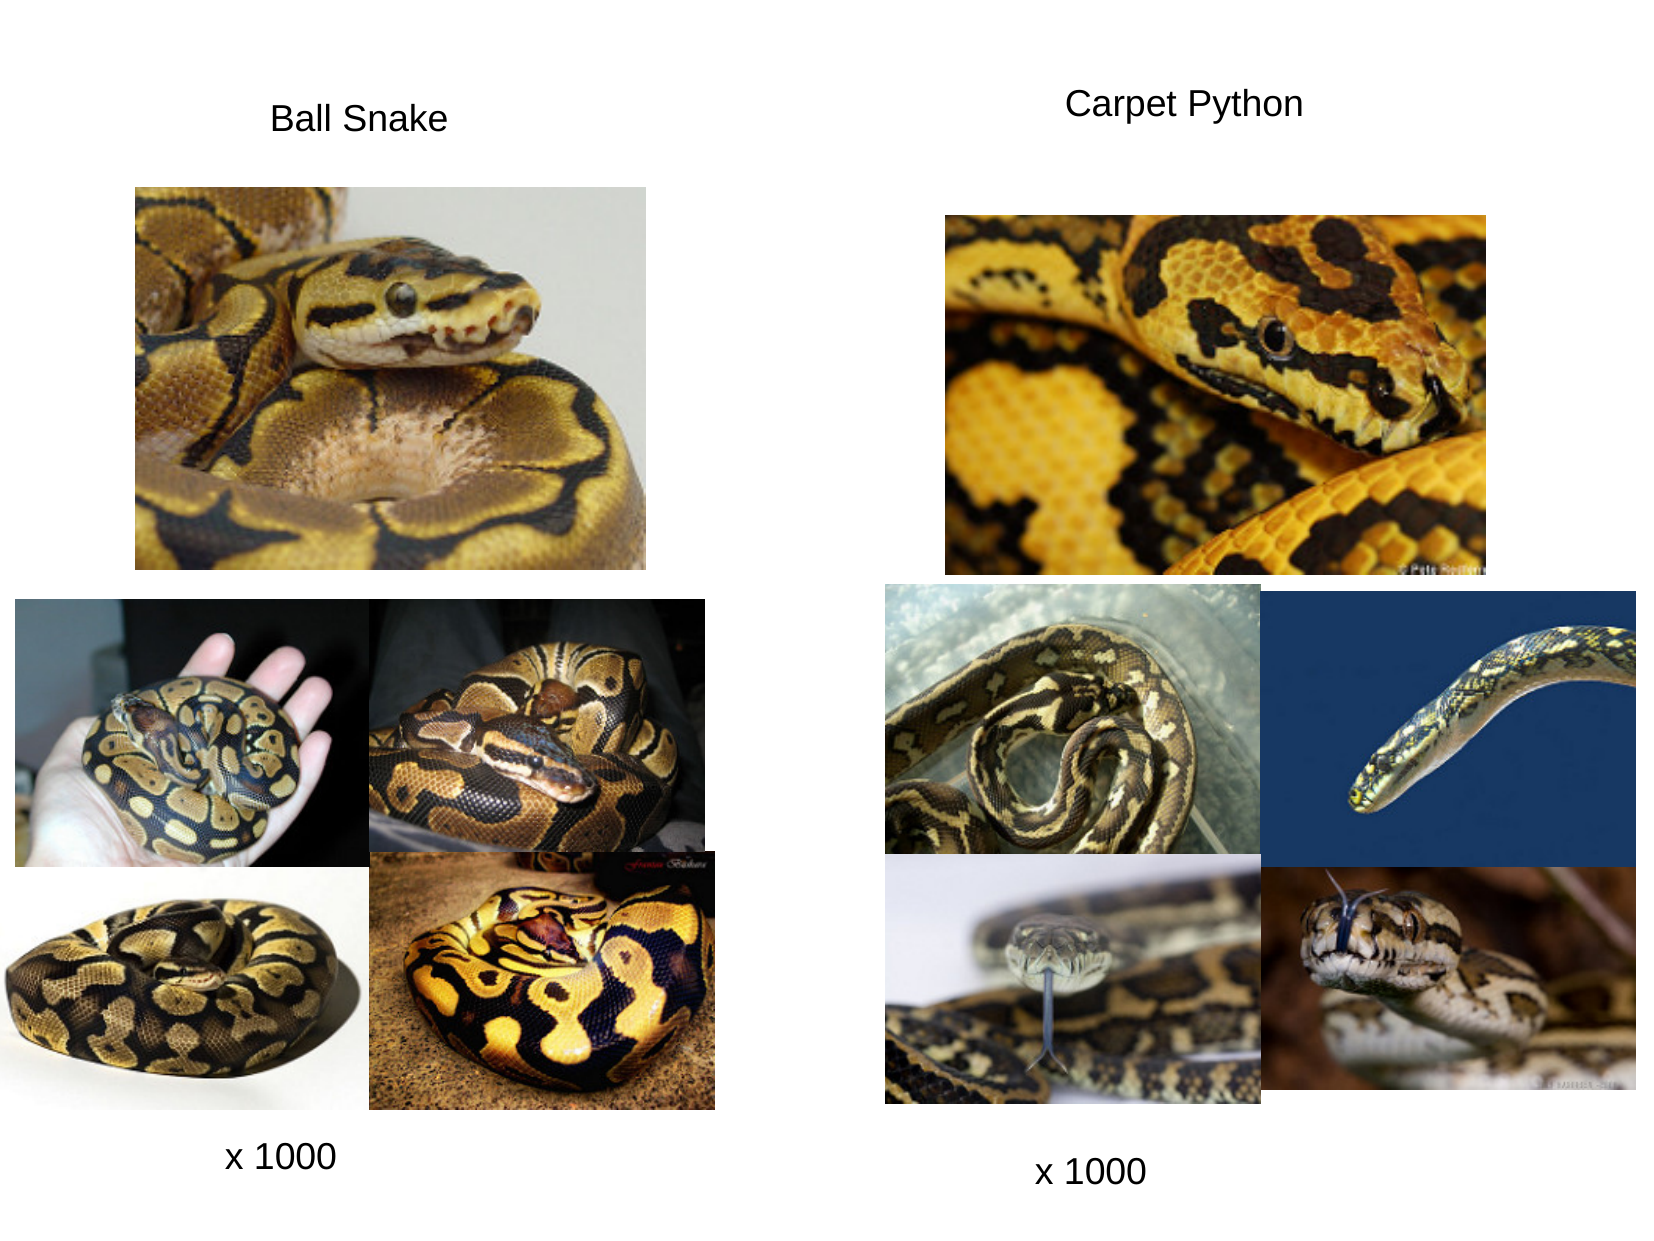

Carpet Python
Ball Snake
x 1000
x 1000